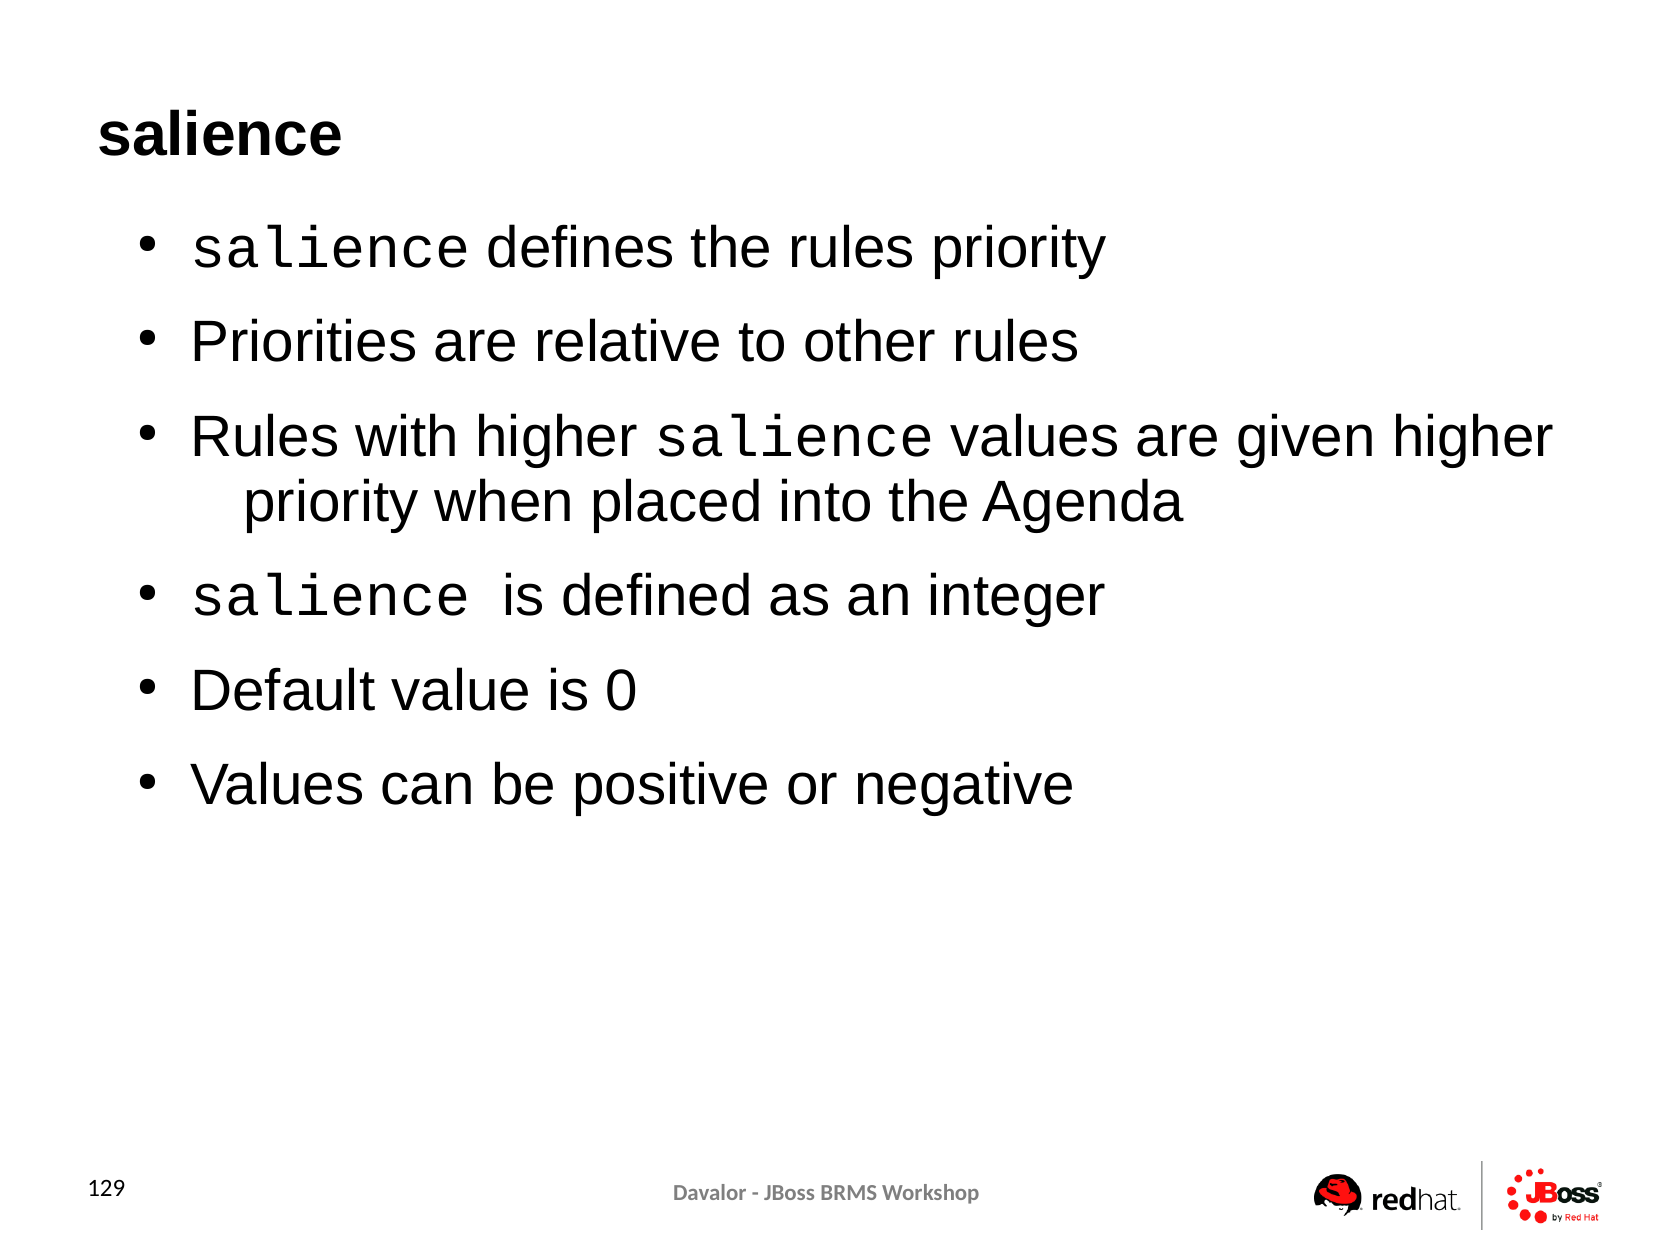

# salience
salience defines the rules priority
Priorities are relative to other rules
Rules with higher salience values are given higher priority when placed into the Agenda
salience is defined as an integer
Default value is 0
Values can be positive or negative